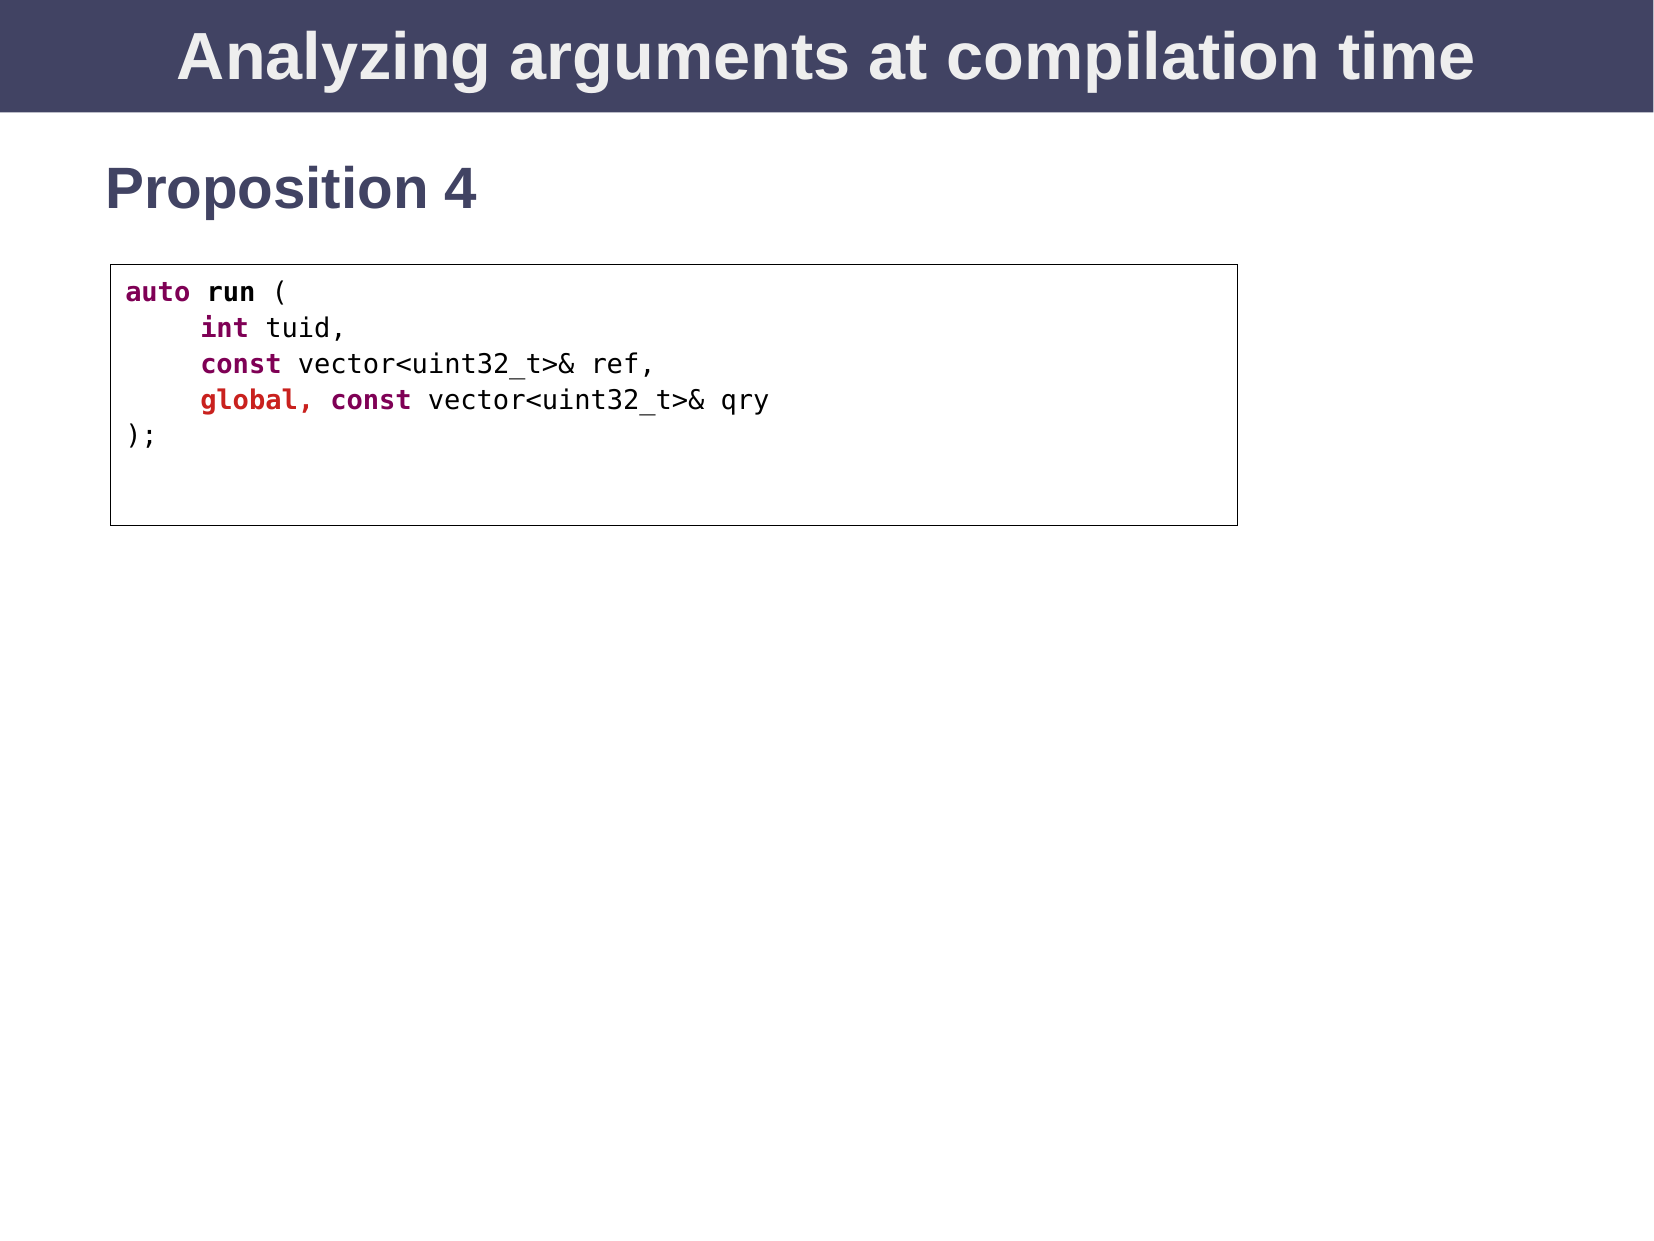

Analyzing arguments at compilation time
Proposition 4
auto run (
	int tuid,
 	const vector<uint32_t>& ref,
	global, const vector<uint32_t>& qry
);